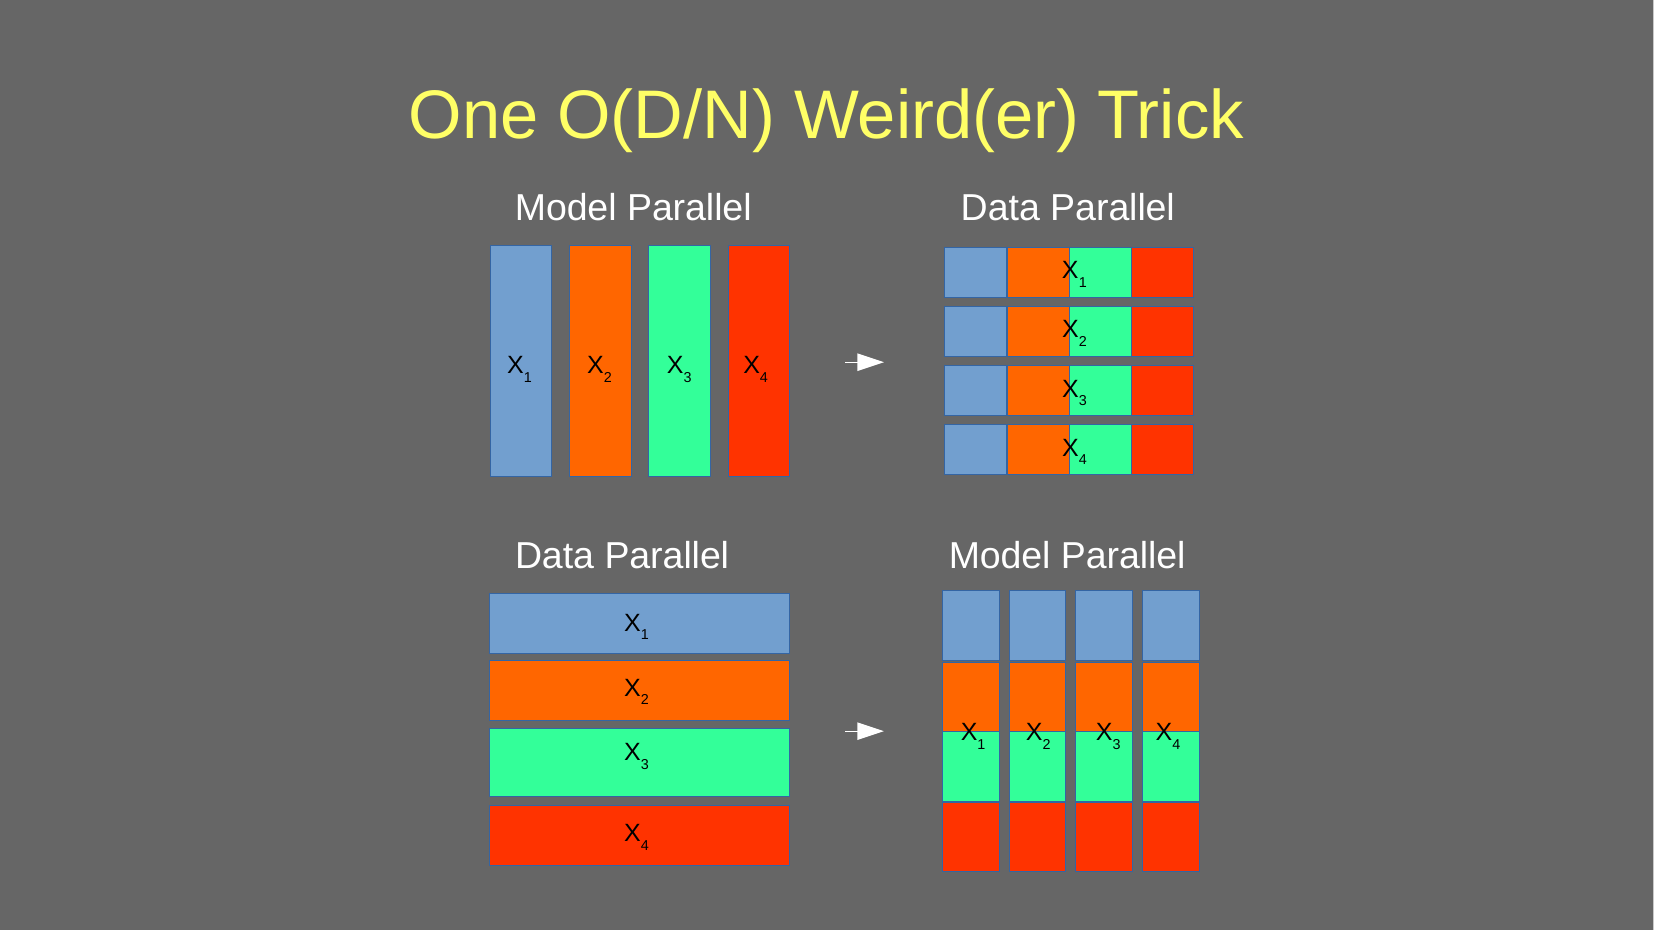

# One O(D/N) Weird(er) Trick
Model Parallel Data Parallel
W1
W1
X1
X1
X2
X2
X3
X3
X4
X4
W1
X1
X1
W1
X2
W1
X3
W1
X4
Data Parallel Model Parallel
W1
W1
W1
W1
X1
X1
X2
X3
X4
X1
X2
X3
X4